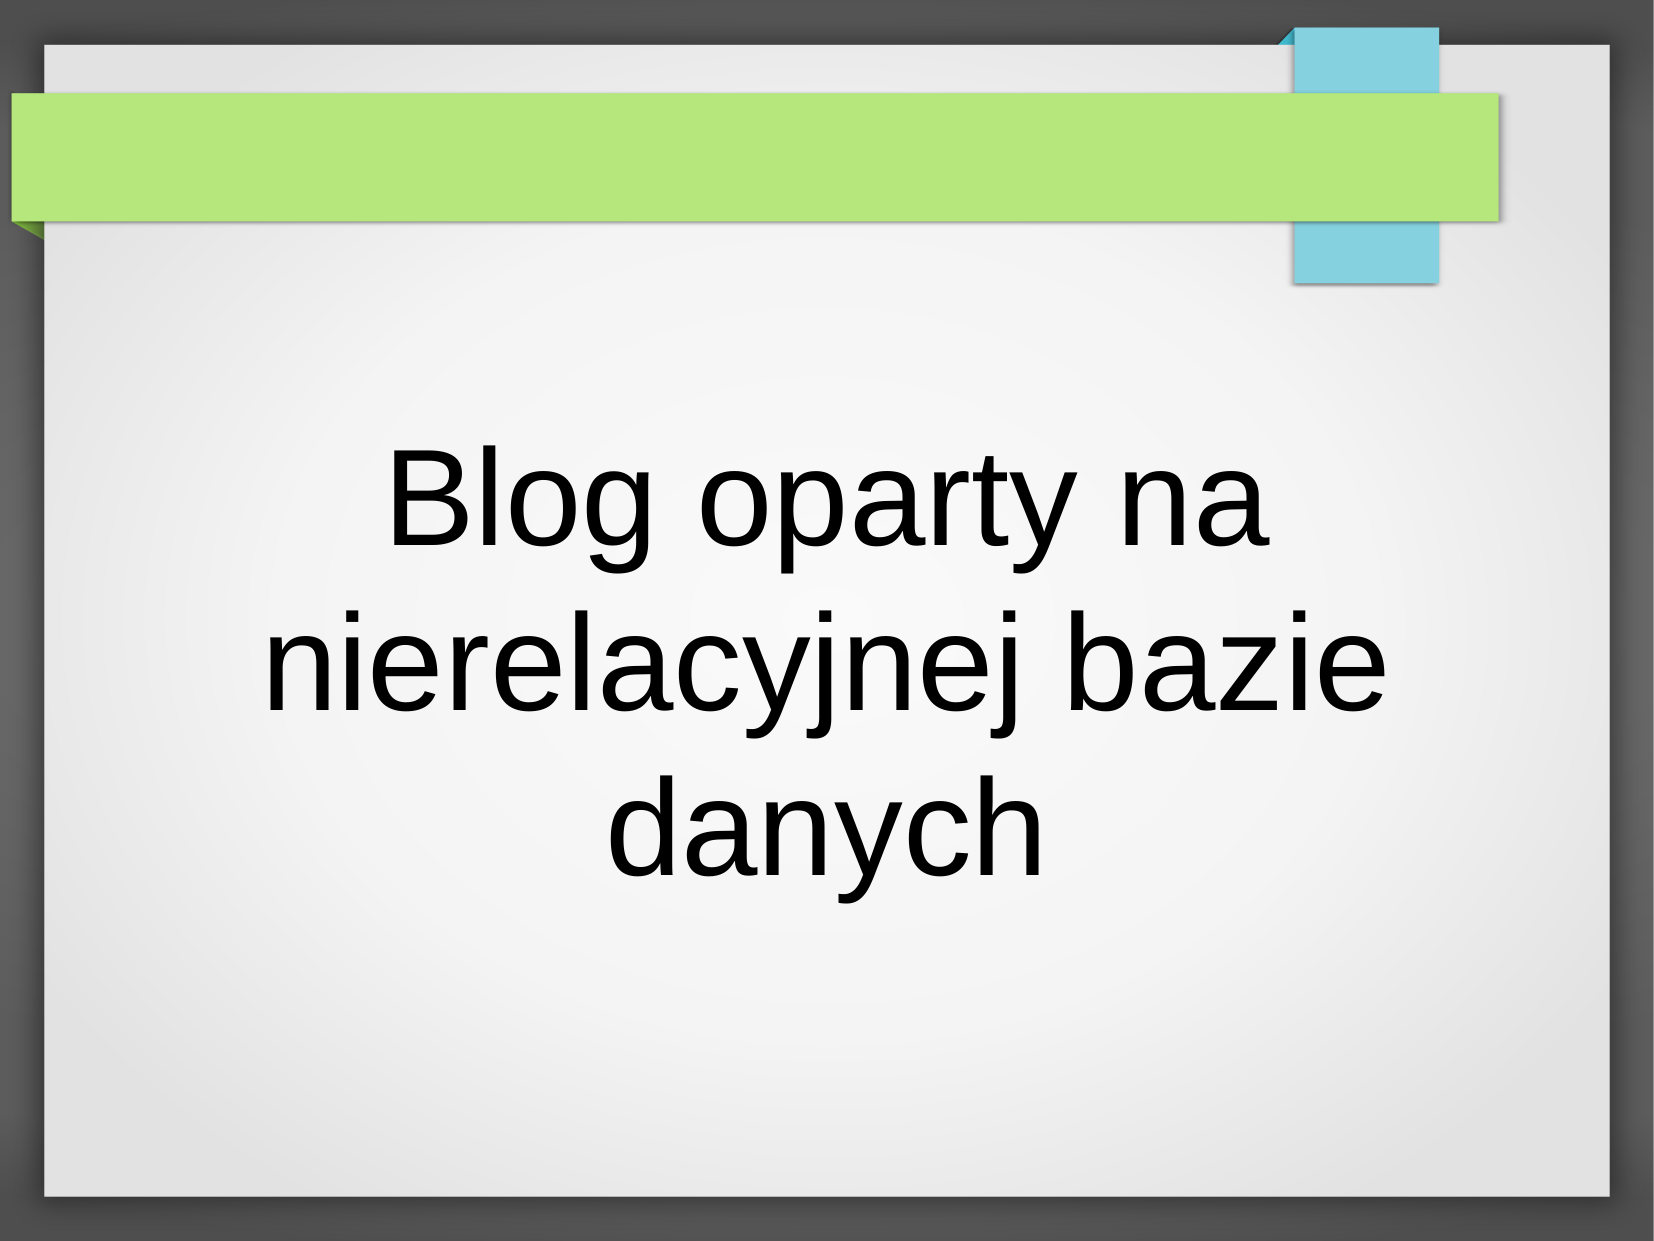

#
Blog oparty na nierelacyjnej bazie danych